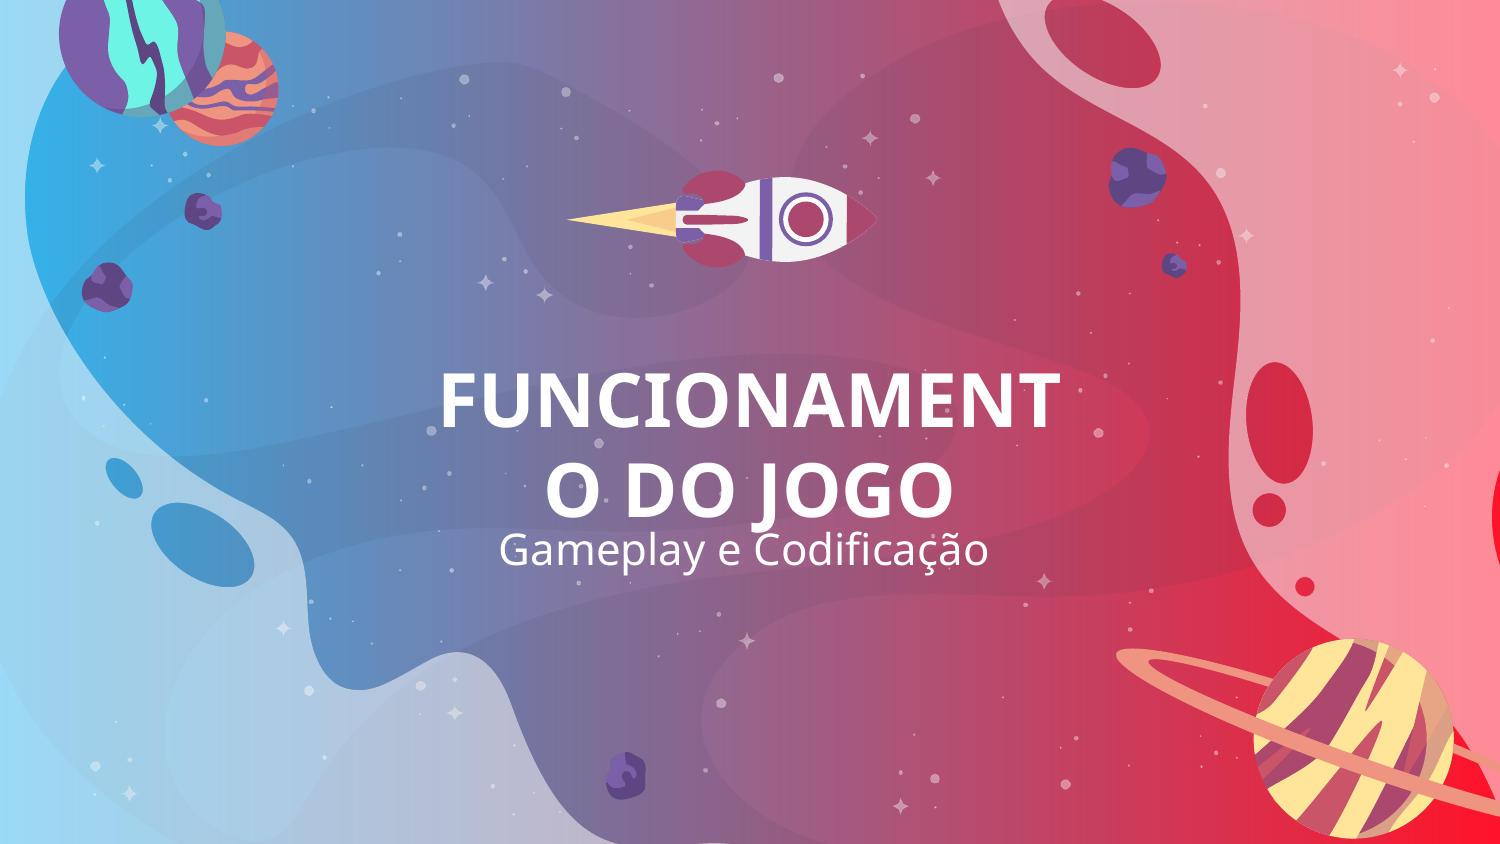

# FUNCIONAMENTO DO JOGO
Gameplay e Codificação